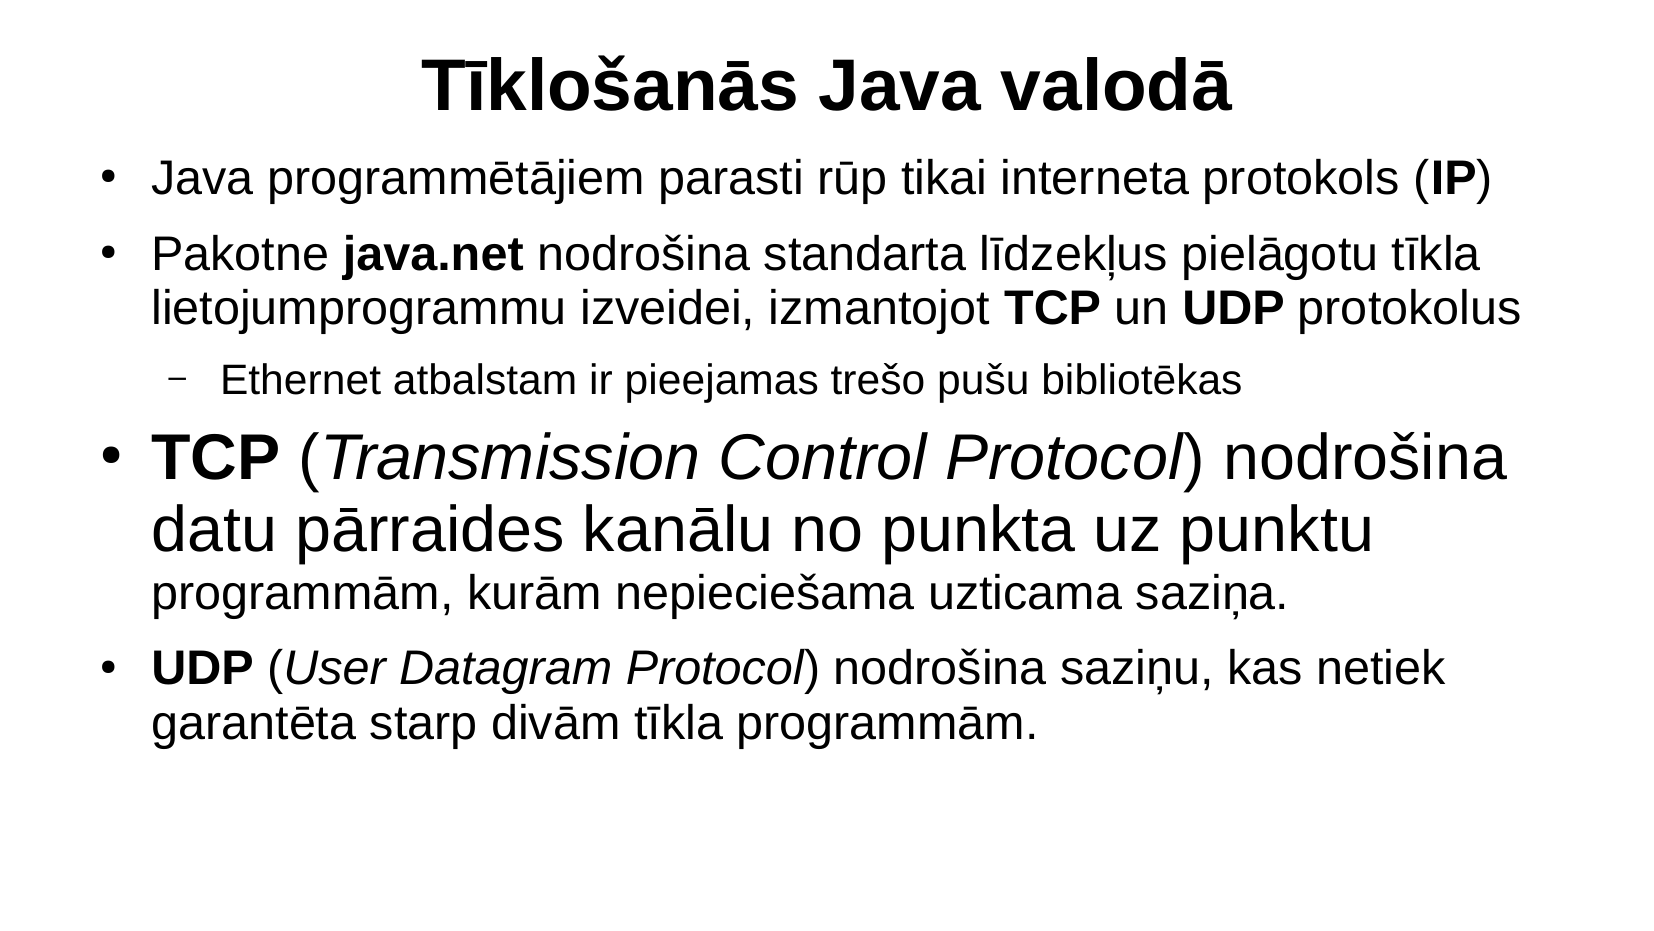

# Tīklošanās Java valodā
Java programmētājiem parasti rūp tikai interneta protokols (IP)
Pakotne java.net nodrošina standarta līdzekļus pielāgotu tīkla lietojumprogrammu izveidei, izmantojot TCP un UDP protokolus
Ethernet atbalstam ir pieejamas trešo pušu bibliotēkas
TCP (Transmission Control Protocol) nodrošina datu pārraides kanālu no punkta uz punktu programmām, kurām nepieciešama uzticama saziņa.
UDP (User Datagram Protocol) nodrošina saziņu, kas netiek garantēta starp divām tīkla programmām.